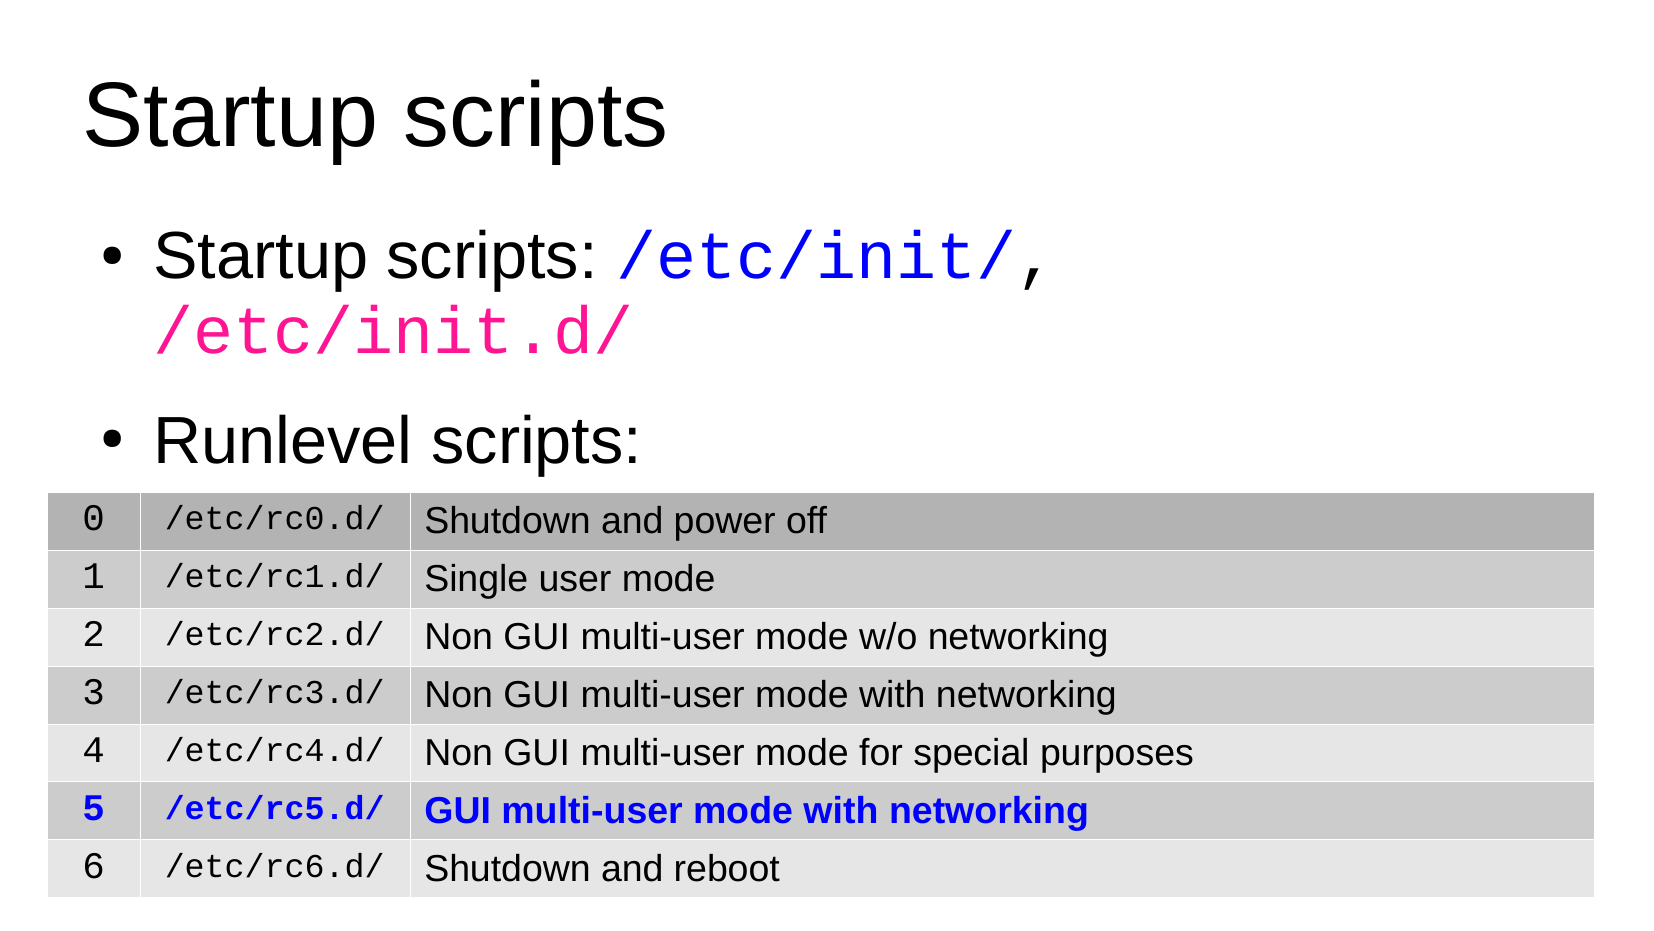

# Startup scripts
Startup scripts: /etc/init/, /etc/init.d/
Runlevel scripts:
| 0 | /etc/rc0.d/ | Shutdown and power off |
| --- | --- | --- |
| 1 | /etc/rc1.d/ | Single user mode |
| 2 | /etc/rc2.d/ | Non GUI multi-user mode w/o networking |
| 3 | /etc/rc3.d/ | Non GUI multi-user mode with networking |
| 4 | /etc/rc4.d/ | Non GUI multi-user mode for special purposes |
| 5 | /etc/rc5.d/ | GUI multi-user mode with networking |
| 6 | /etc/rc6.d/ | Shutdown and reboot |